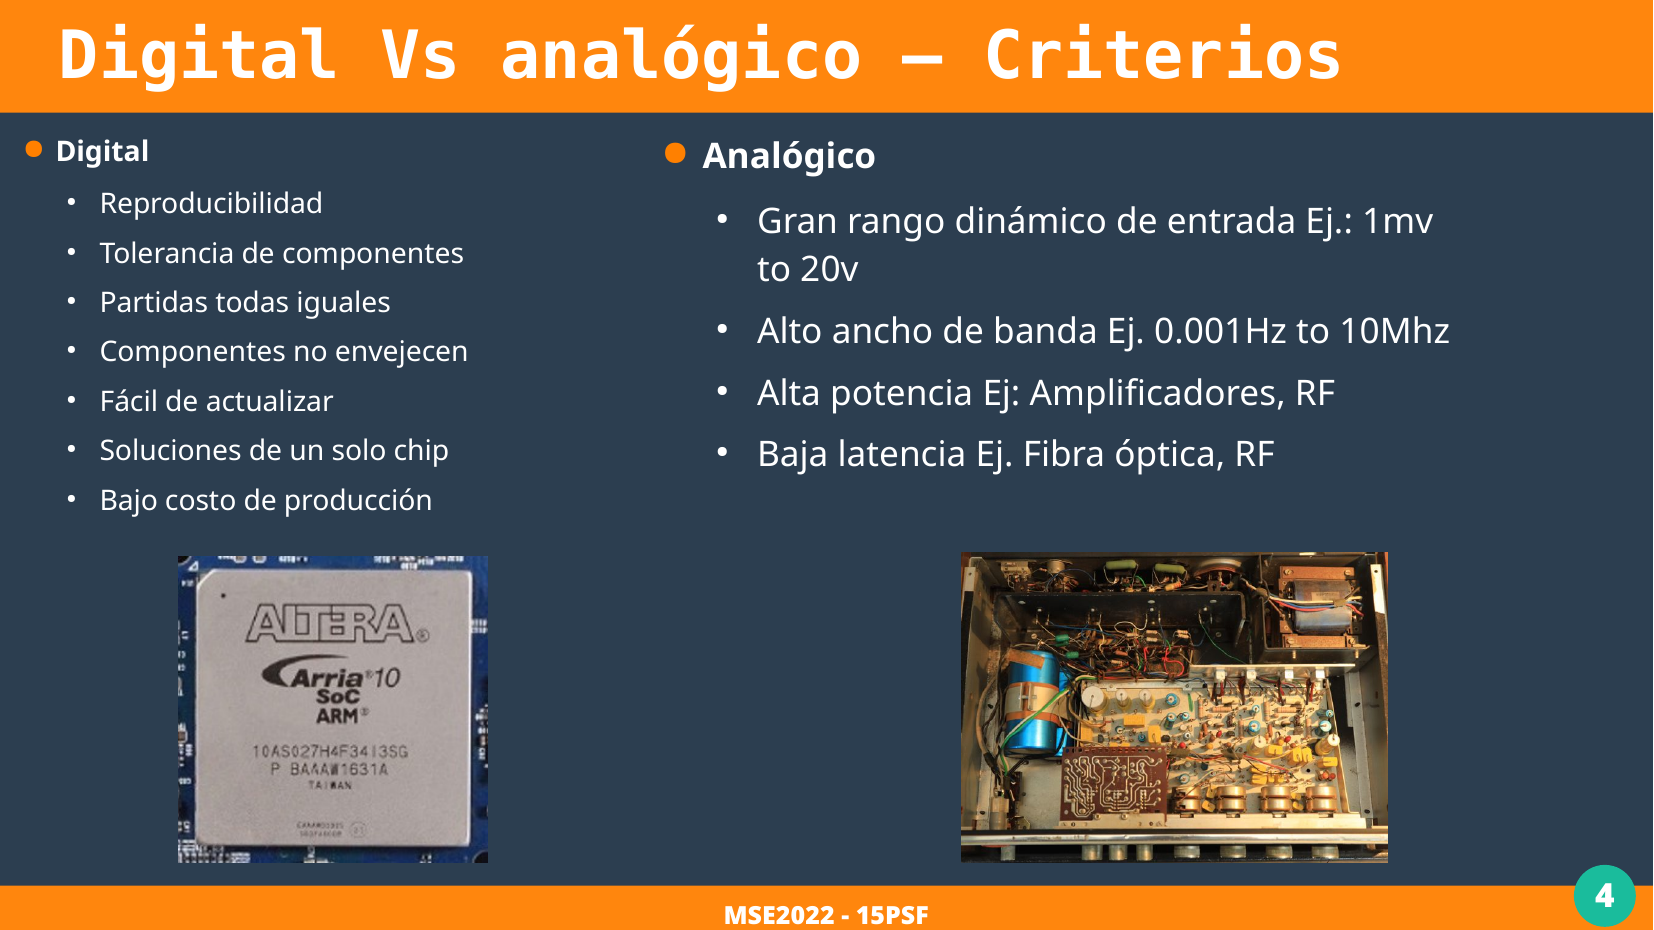

# Digital Vs analógico – Criterios
Digital
Reproducibilidad
Tolerancia de componentes
Partidas todas iguales
Componentes no envejecen
Fácil de actualizar
Soluciones de un solo chip
Bajo costo de producción
Analógico
Gran rango dinámico de entrada Ej.: 1mv to 20v
Alto ancho de banda Ej. 0.001Hz to 10Mhz
Alta potencia Ej: Amplificadores, RF
Baja latencia Ej. Fibra óptica, RF
MSE2022 - 15PSF